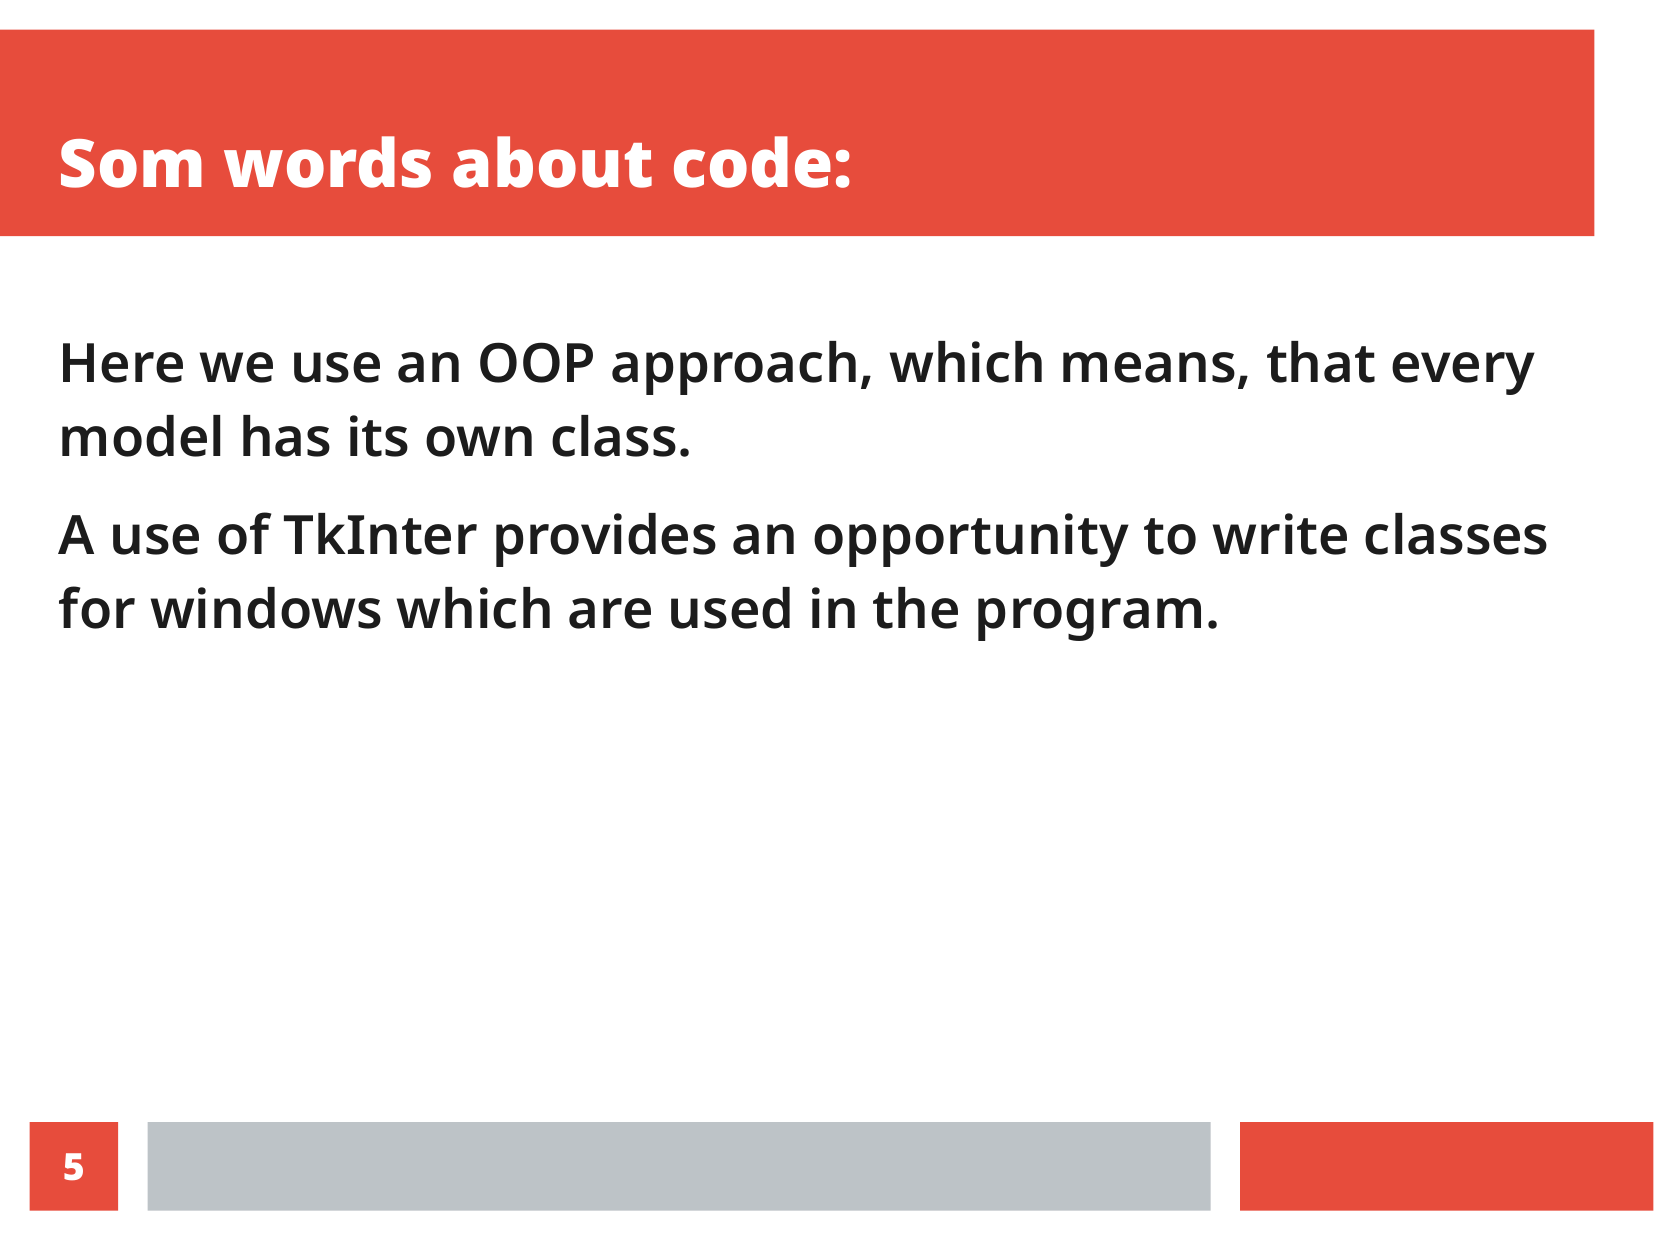

# Som words about code:
Here we use an OOP approach, which means, that every model has its own class.
A use of TkInter provides an opportunity to write classes for windows which are used in the program.
5